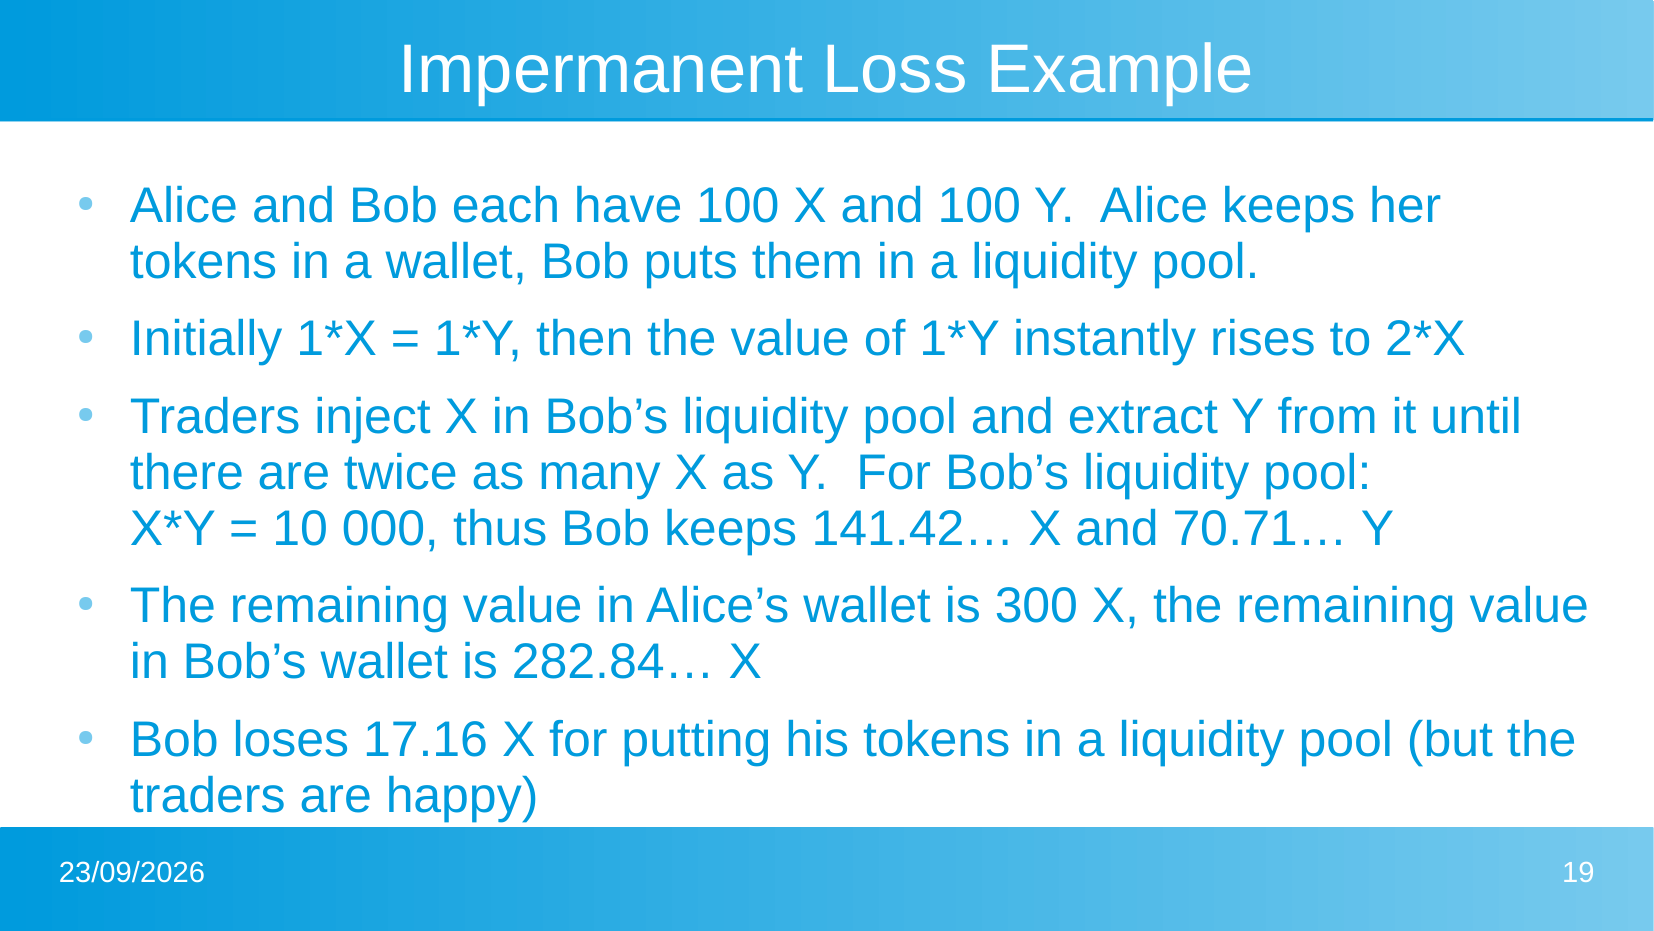

# Impermanent Loss Example
Alice and Bob each have 100 X and 100 Y. Alice keeps her tokens in a wallet, Bob puts them in a liquidity pool.
Initially 1*X = 1*Y, then the value of 1*Y instantly rises to 2*X
Traders inject X in Bob’s liquidity pool and extract Y from it until there are twice as many X as Y. For Bob’s liquidity pool:
X*Y = 10 000, thus Bob keeps 141.42… X and 70.71… Y
The remaining value in Alice’s wallet is 300 X, the remaining value in Bob’s wallet is 282.84… X
Bob loses 17.16 X for putting his tokens in a liquidity pool (but the traders are happy)
19